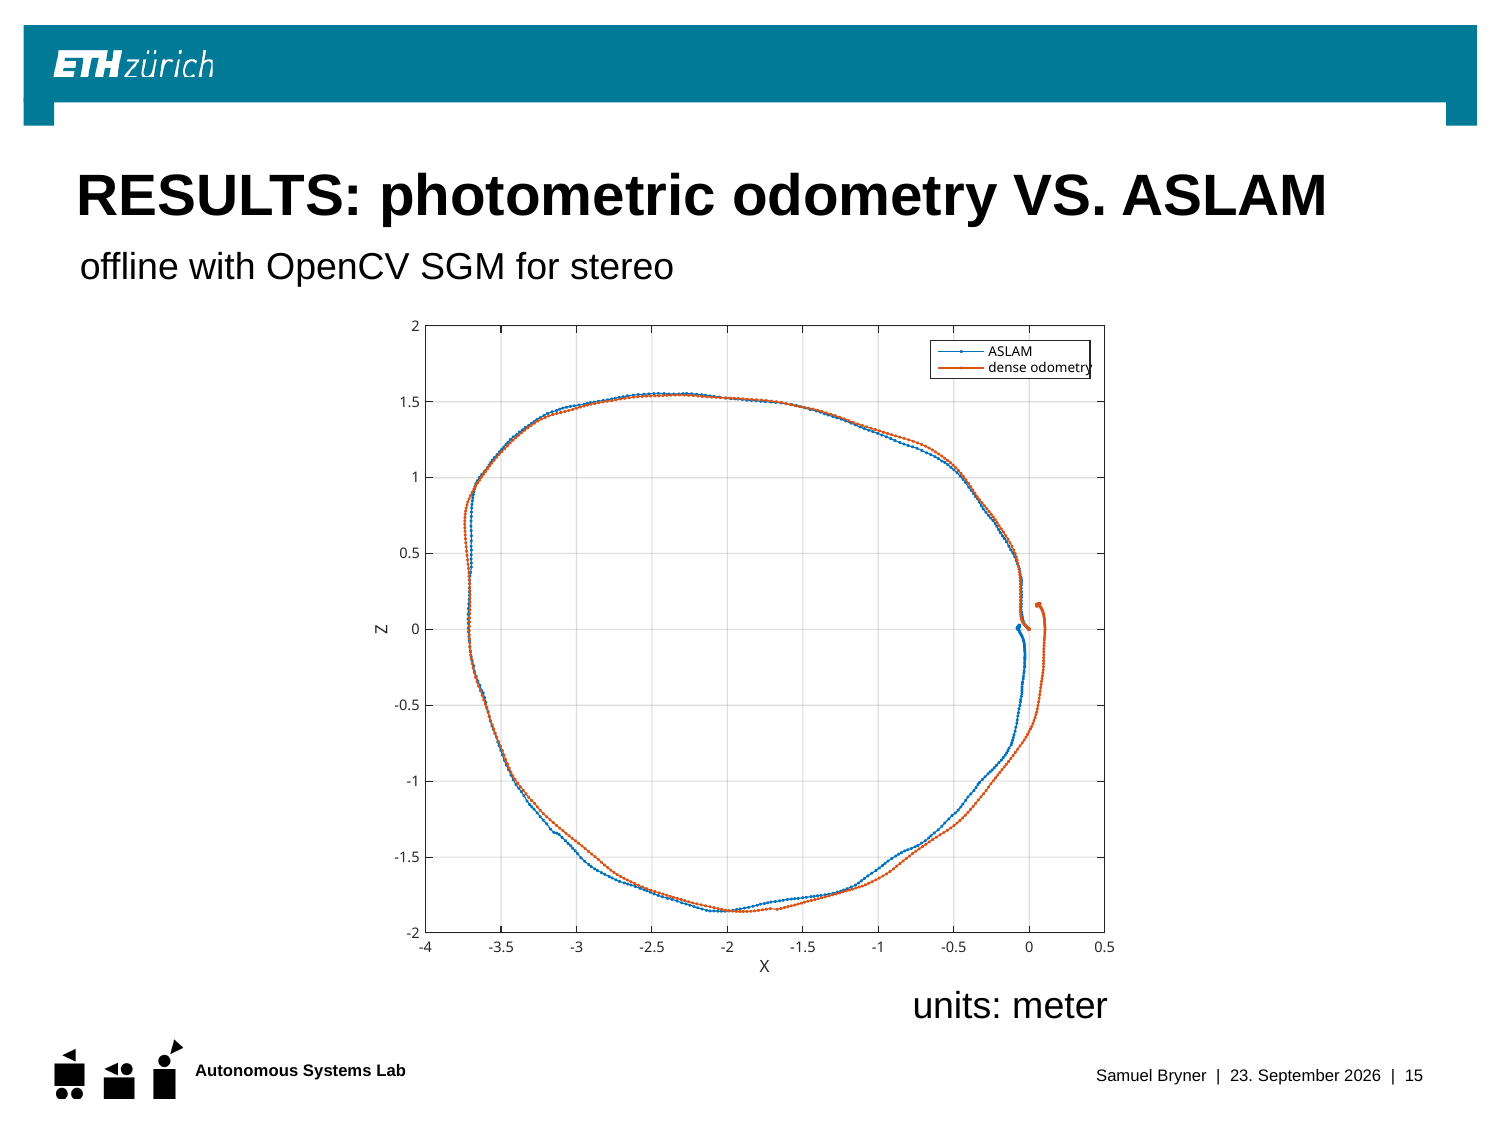

# RESULTS: photometric odometry VS. ASLAM
offline with OpenCV SGM for stereo
Samuel Bryner
15
units: meter